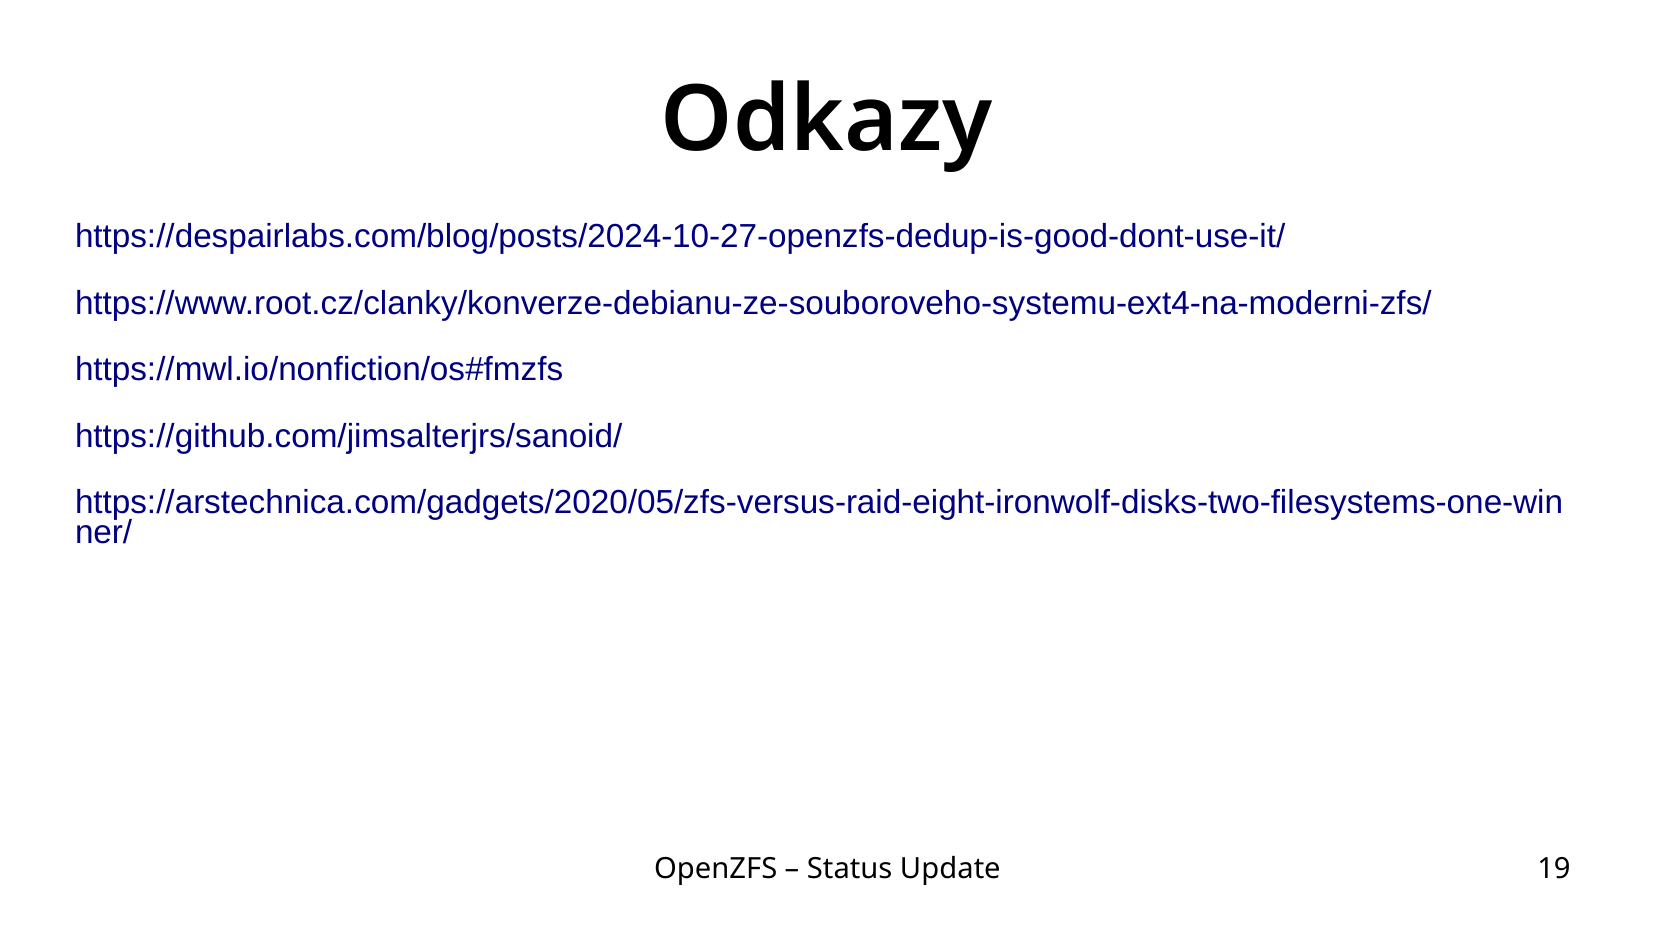

# Odkazy
https://despairlabs.com/blog/posts/2024-10-27-openzfs-dedup-is-good-dont-use-it/
https://www.root.cz/clanky/konverze-debianu-ze-souboroveho-systemu-ext4-na-moderni-zfs/
https://mwl.io/nonfiction/os#fmzfs
https://github.com/jimsalterjrs/sanoid/
https://arstechnica.com/gadgets/2020/05/zfs-versus-raid-eight-ironwolf-disks-two-filesystems-one-winner/
OpenZFS – Status Update
19